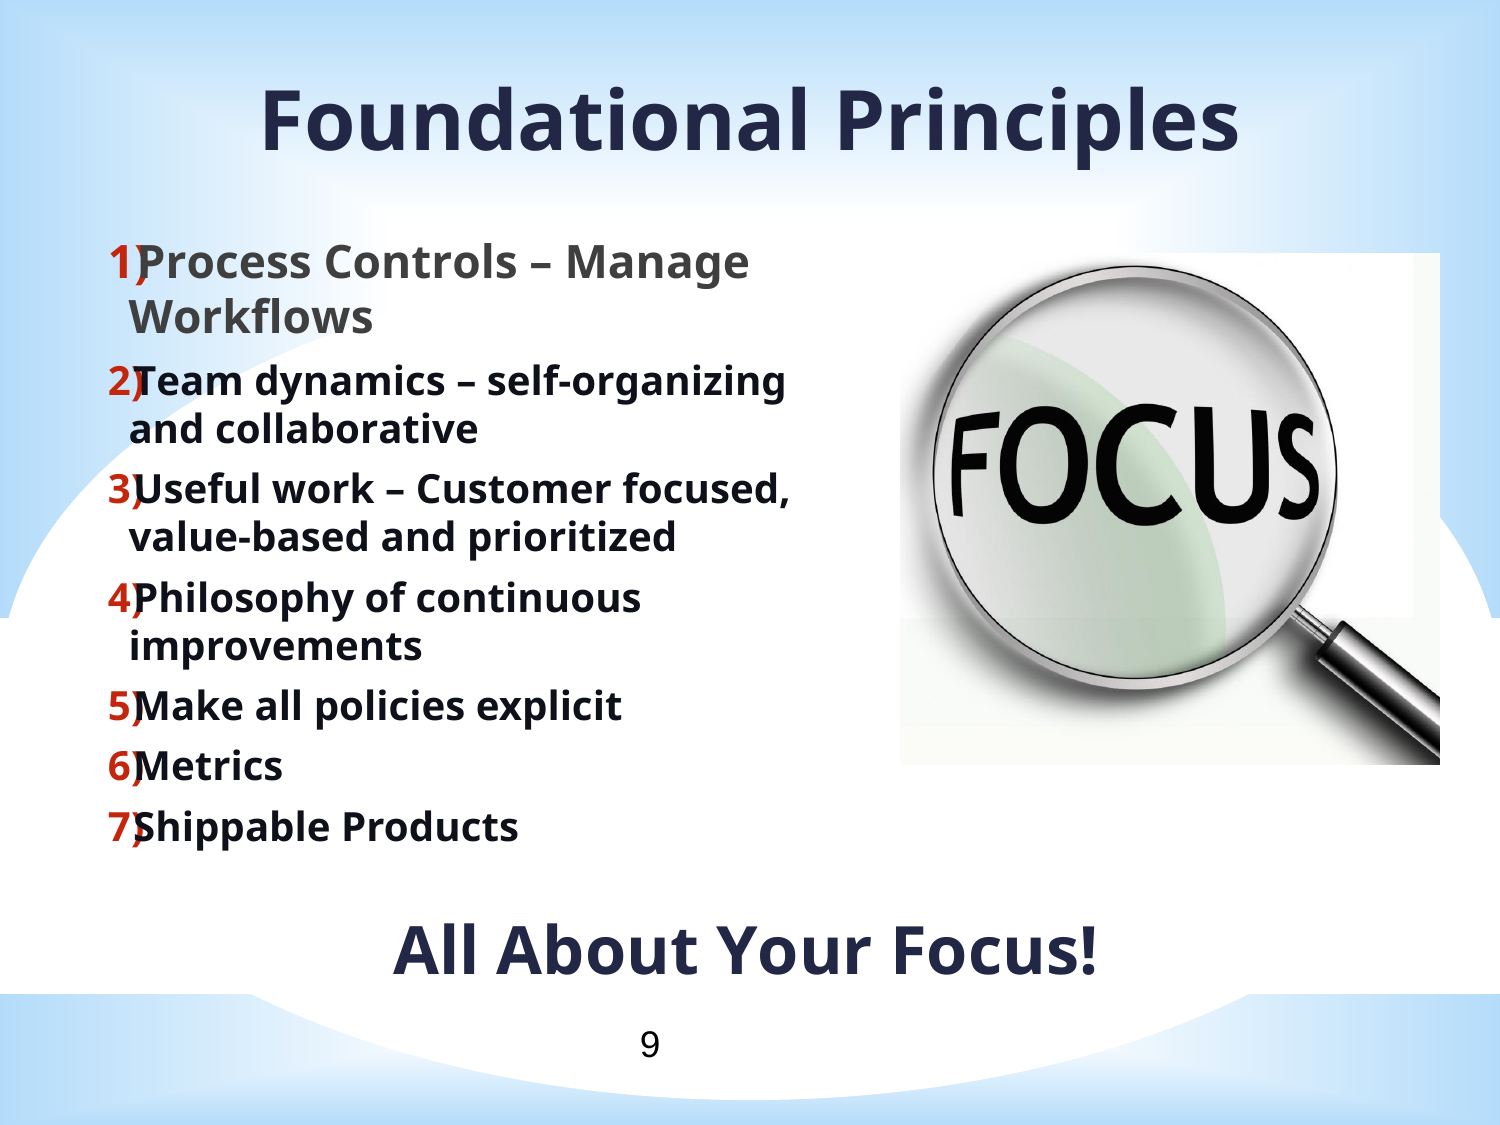

Foundational Principles
Process Controls – Manage Workflows
Team dynamics – self-organizing and collaborative
Useful work – Customer focused, value-based and prioritized
Philosophy of continuous improvements
Make all policies explicit
Metrics
Shippable Products
# All About Your Focus!